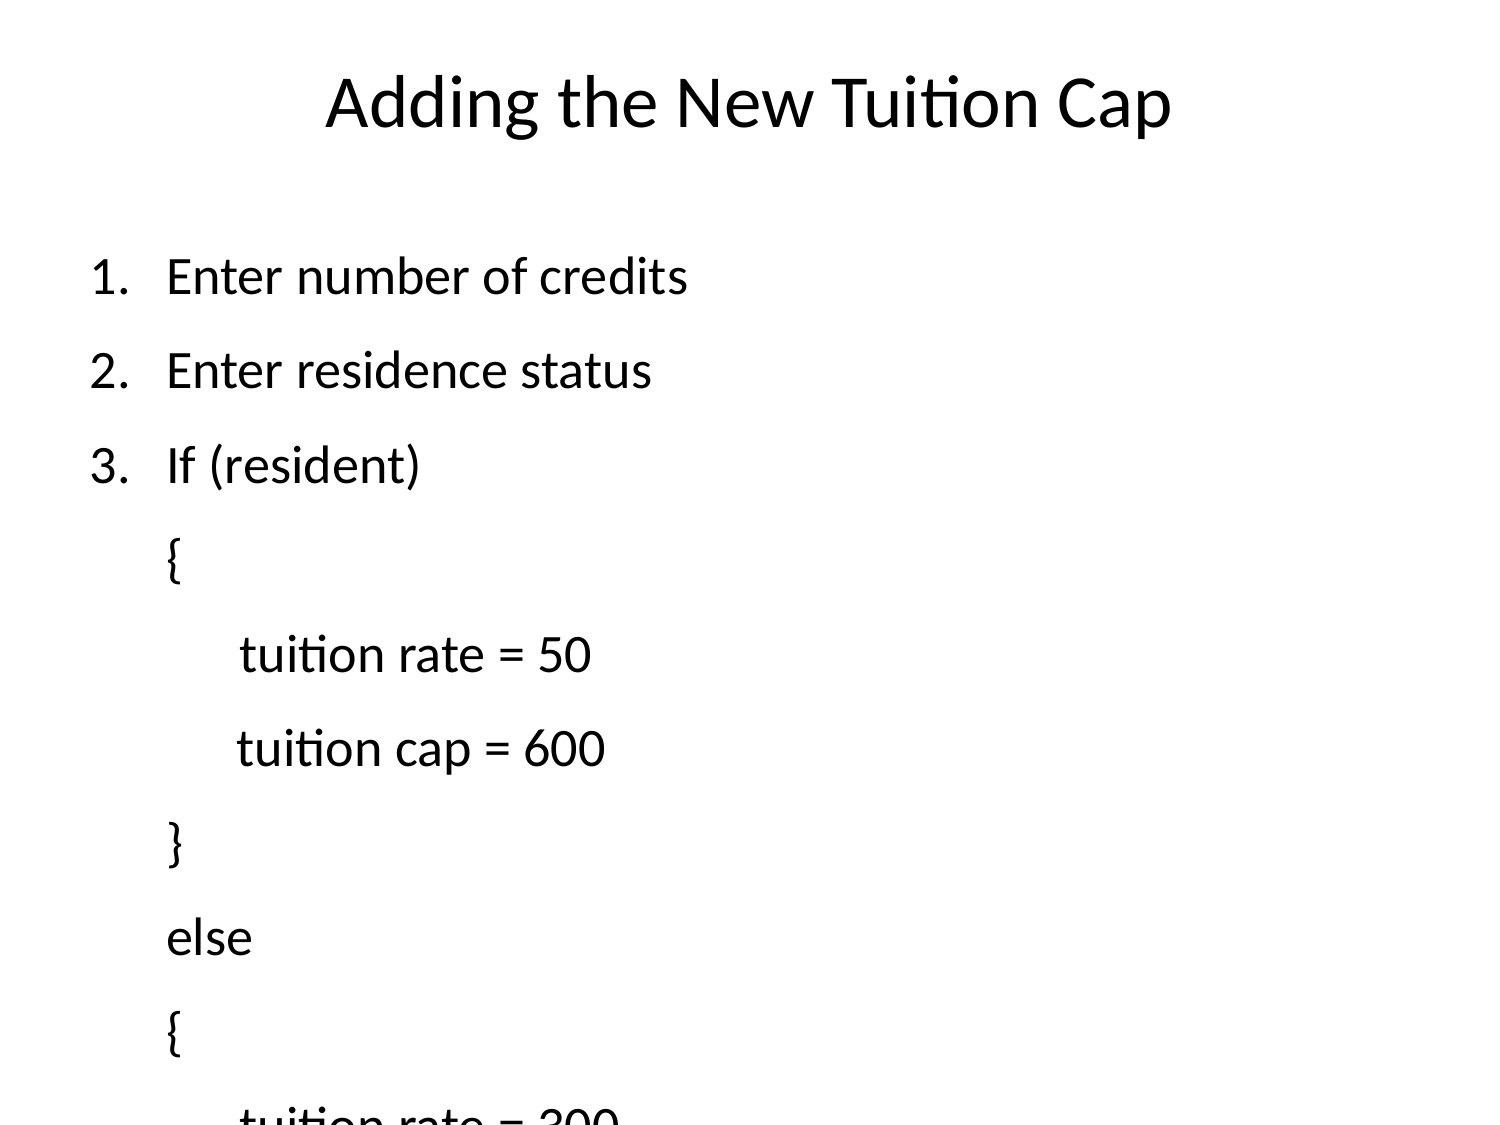

# Adding the New Tuition Cap
1.	Enter number of credits
2.	Enter residence status
3.	If (resident)
 	{
 	tuition rate = 50
 tuition cap = 600
 	}
	else
 	{
 	tuition rate = 300
		tuition cap = 4000
 	}